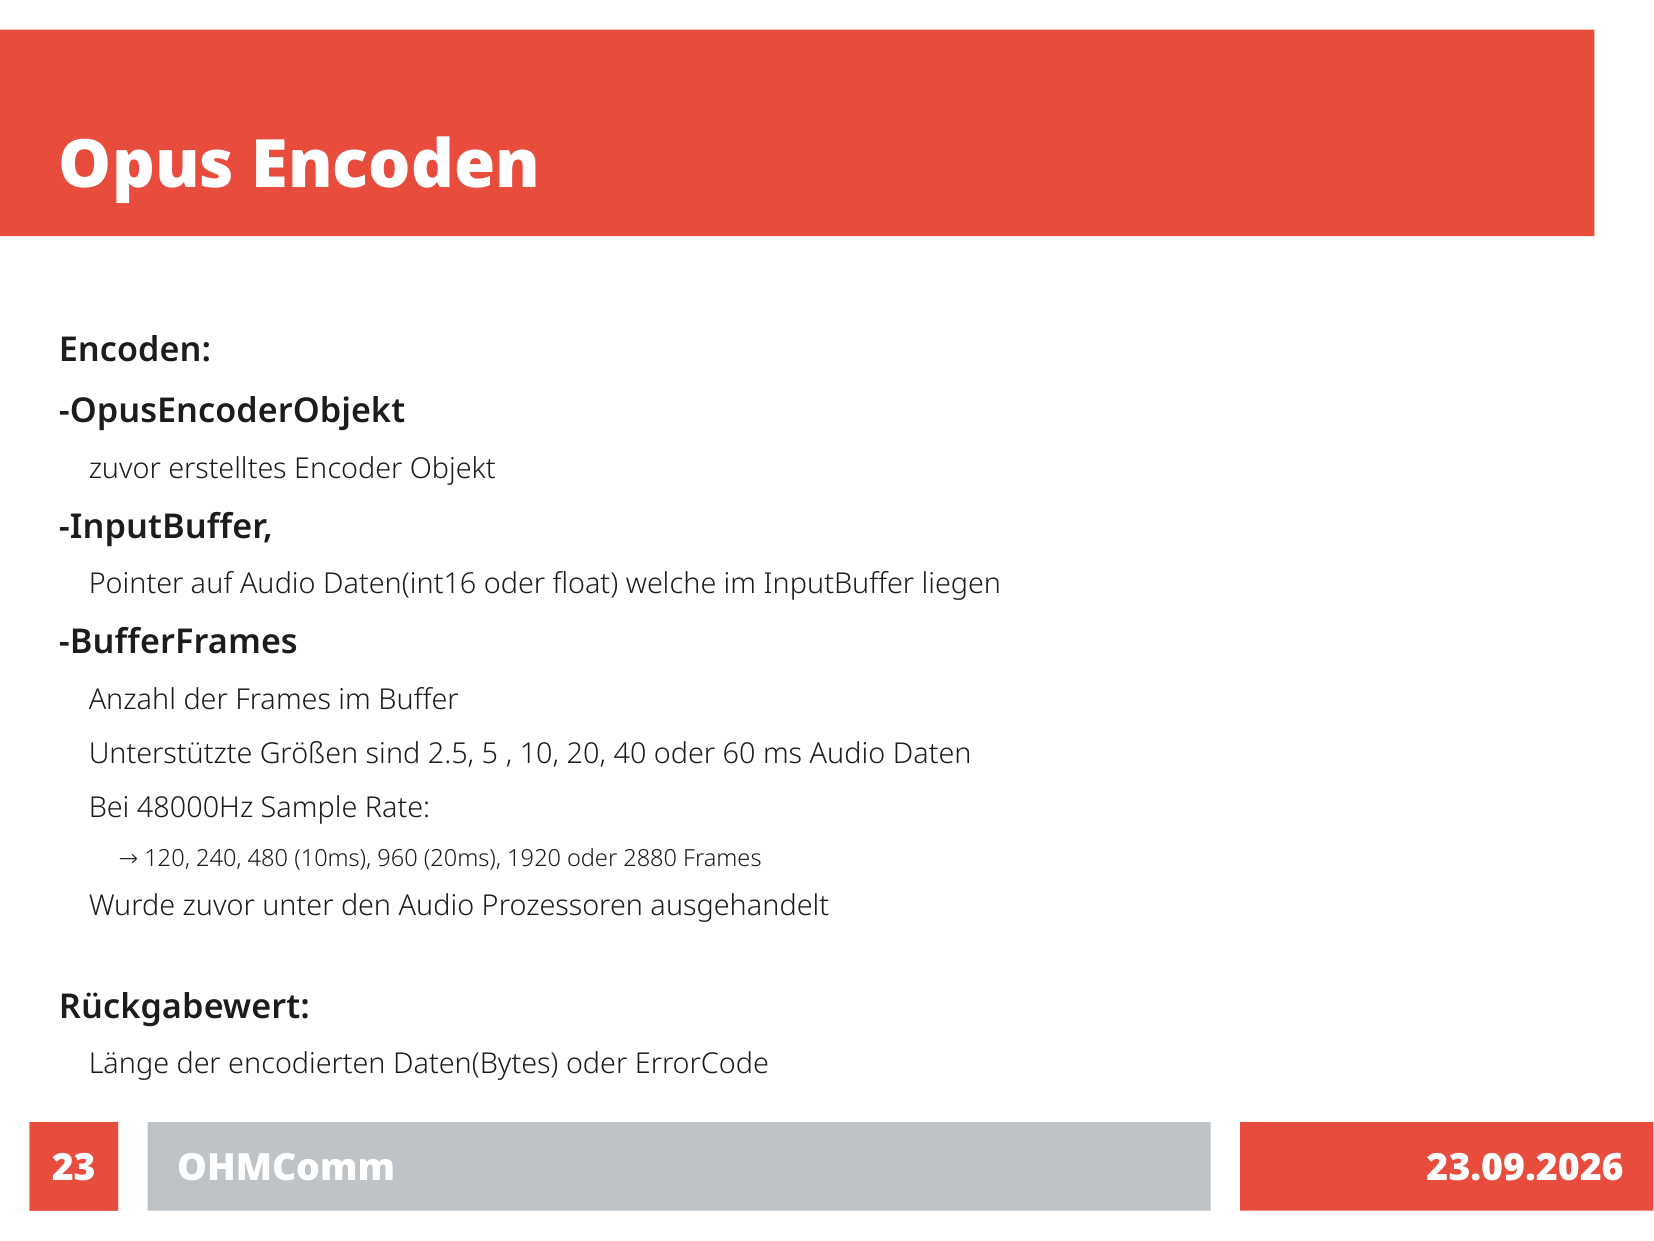

# Opus Encoden
Encoden:
-OpusEncoderObjekt
zuvor erstelltes Encoder Objekt
-InputBuffer,
Pointer auf Audio Daten(int16 oder float) welche im InputBuffer liegen
-BufferFrames
Anzahl der Frames im Buffer
Unterstützte Größen sind 2.5, 5 , 10, 20, 40 oder 60 ms Audio Daten
Bei 48000Hz Sample Rate:
→ 120, 240, 480 (10ms), 960 (20ms), 1920 oder 2880 Frames
Wurde zuvor unter den Audio Prozessoren ausgehandelt
Rückgabewert:
Länge der encodierten Daten(Bytes) oder ErrorCode
23
OHMComm